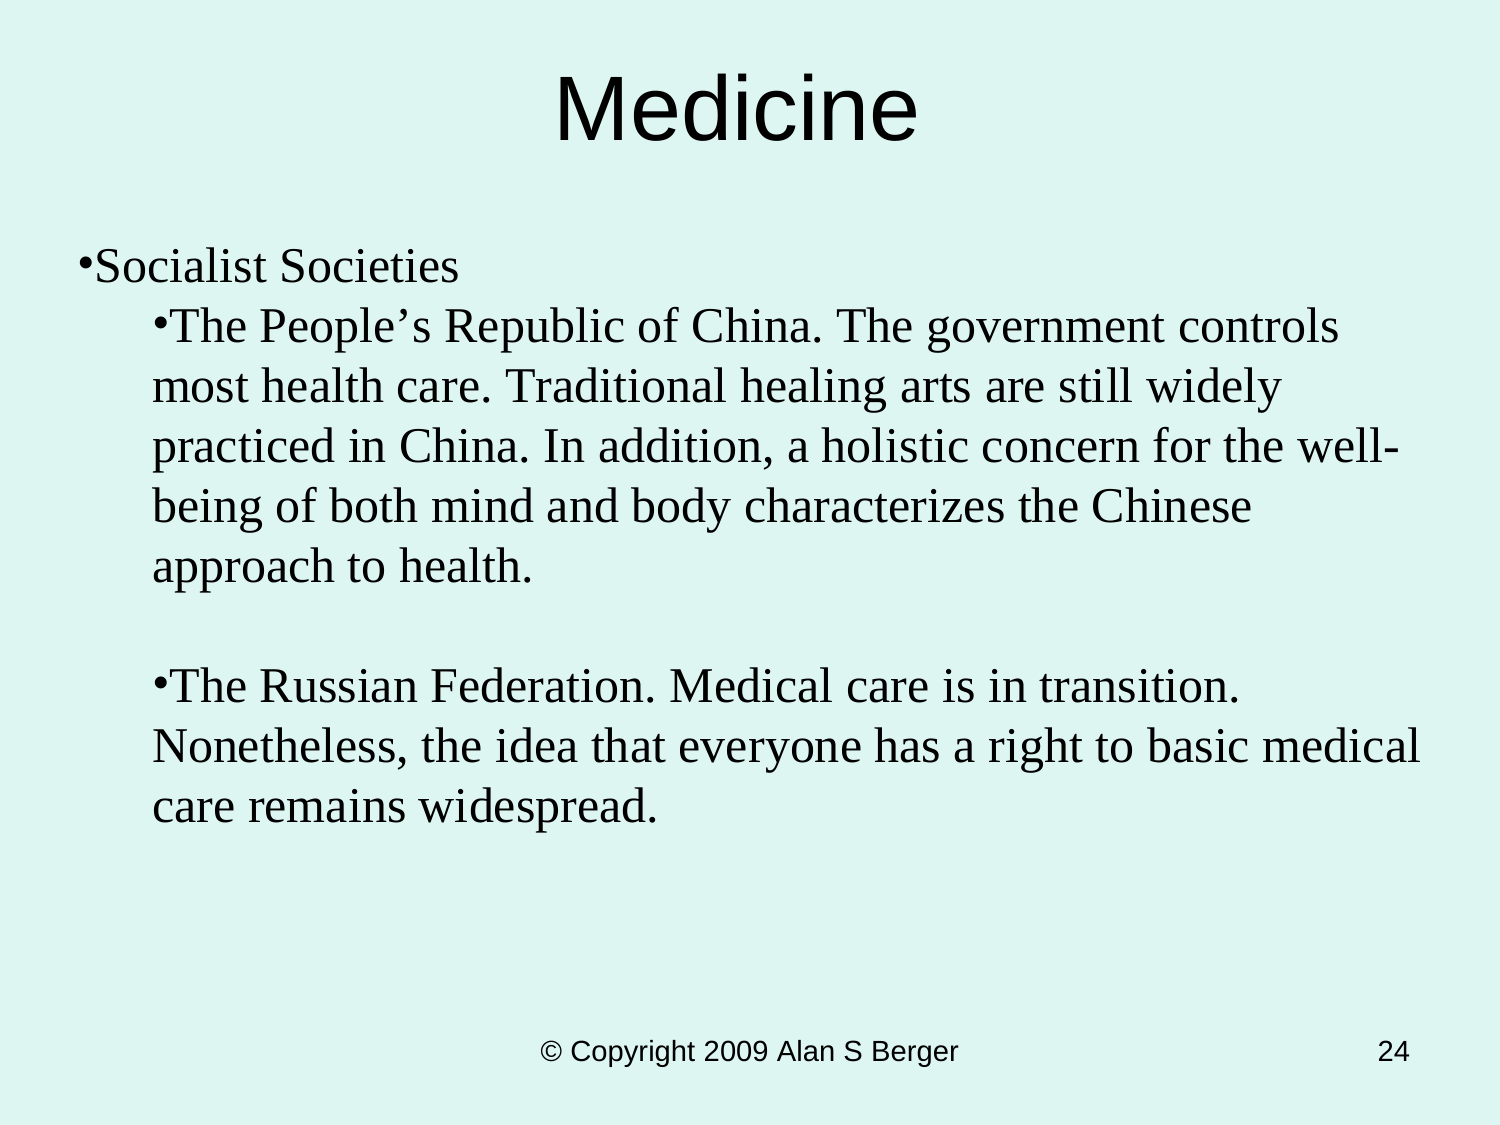

# Medicine
Socialist Societies
The People’s Republic of China. The government controls most health care. Traditional healing arts are still widely practiced in China. In addition, a holistic concern for the well-being of both mind and body characterizes the Chinese approach to health.
The Russian Federation. Medical care is in transition. Nonetheless, the idea that everyone has a right to basic medical care remains widespread.
© Copyright 2009 Alan S Berger
24